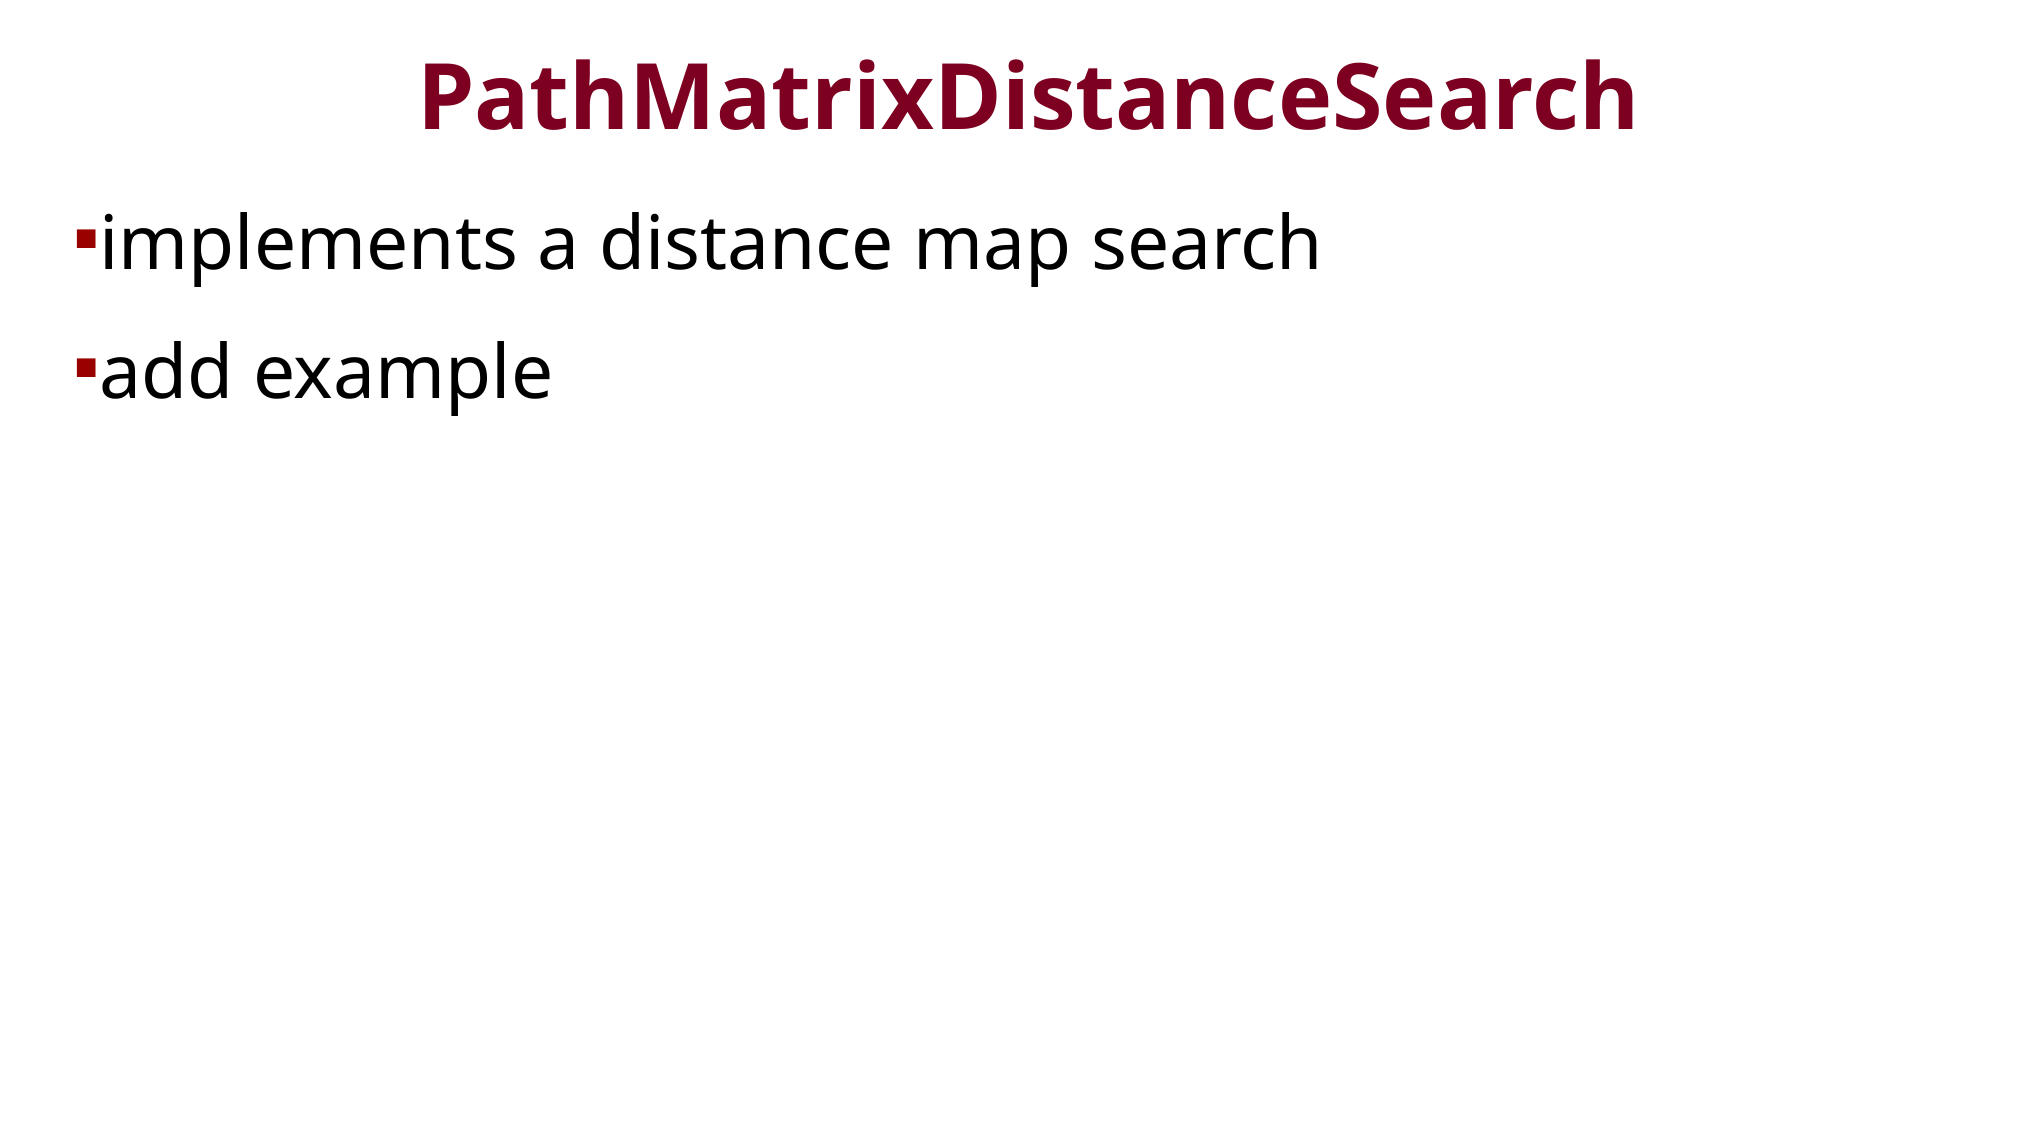

# PathMatrixDistanceSearch
implements a distance map search
add example